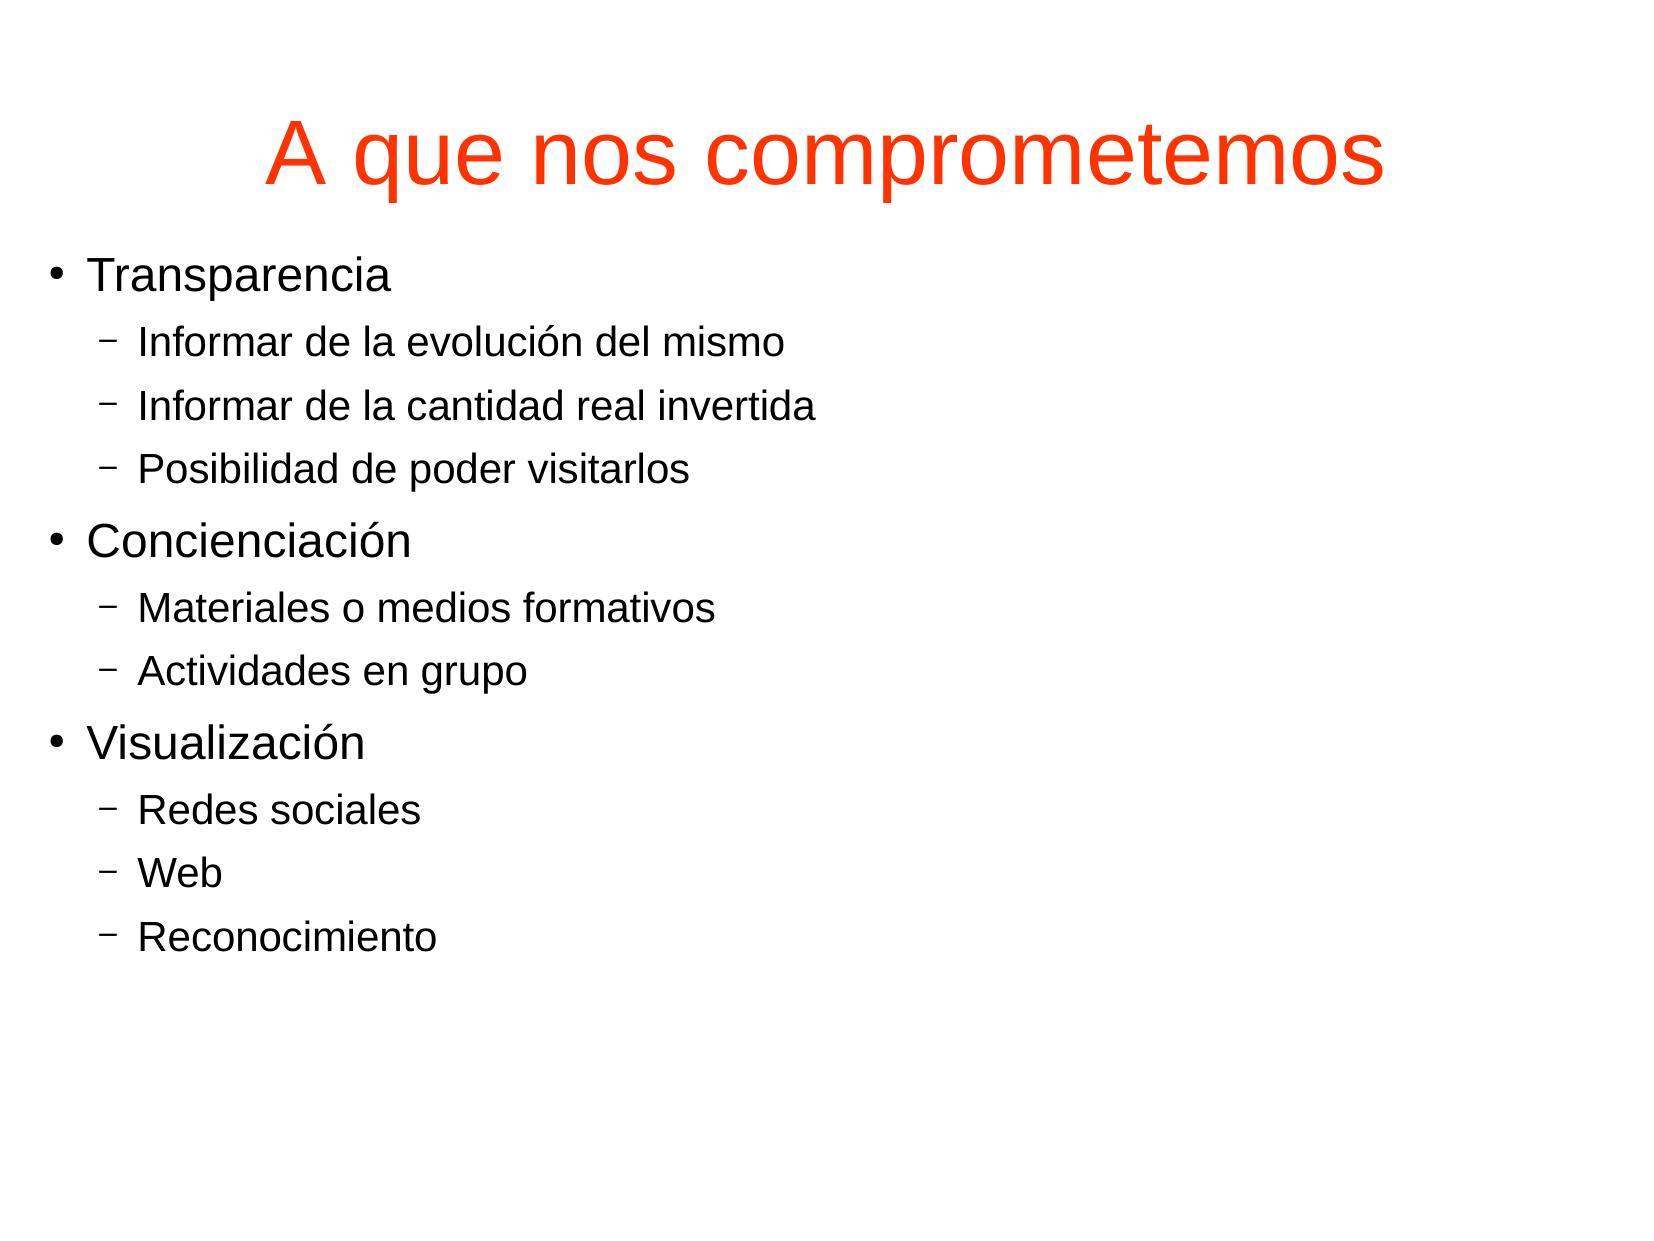

# A que nos comprometemos
Transparencia
Informar de la evolución del mismo
Informar de la cantidad real invertida
Posibilidad de poder visitarlos
Concienciación
Materiales o medios formativos
Actividades en grupo
Visualización
Redes sociales
Web
Reconocimiento